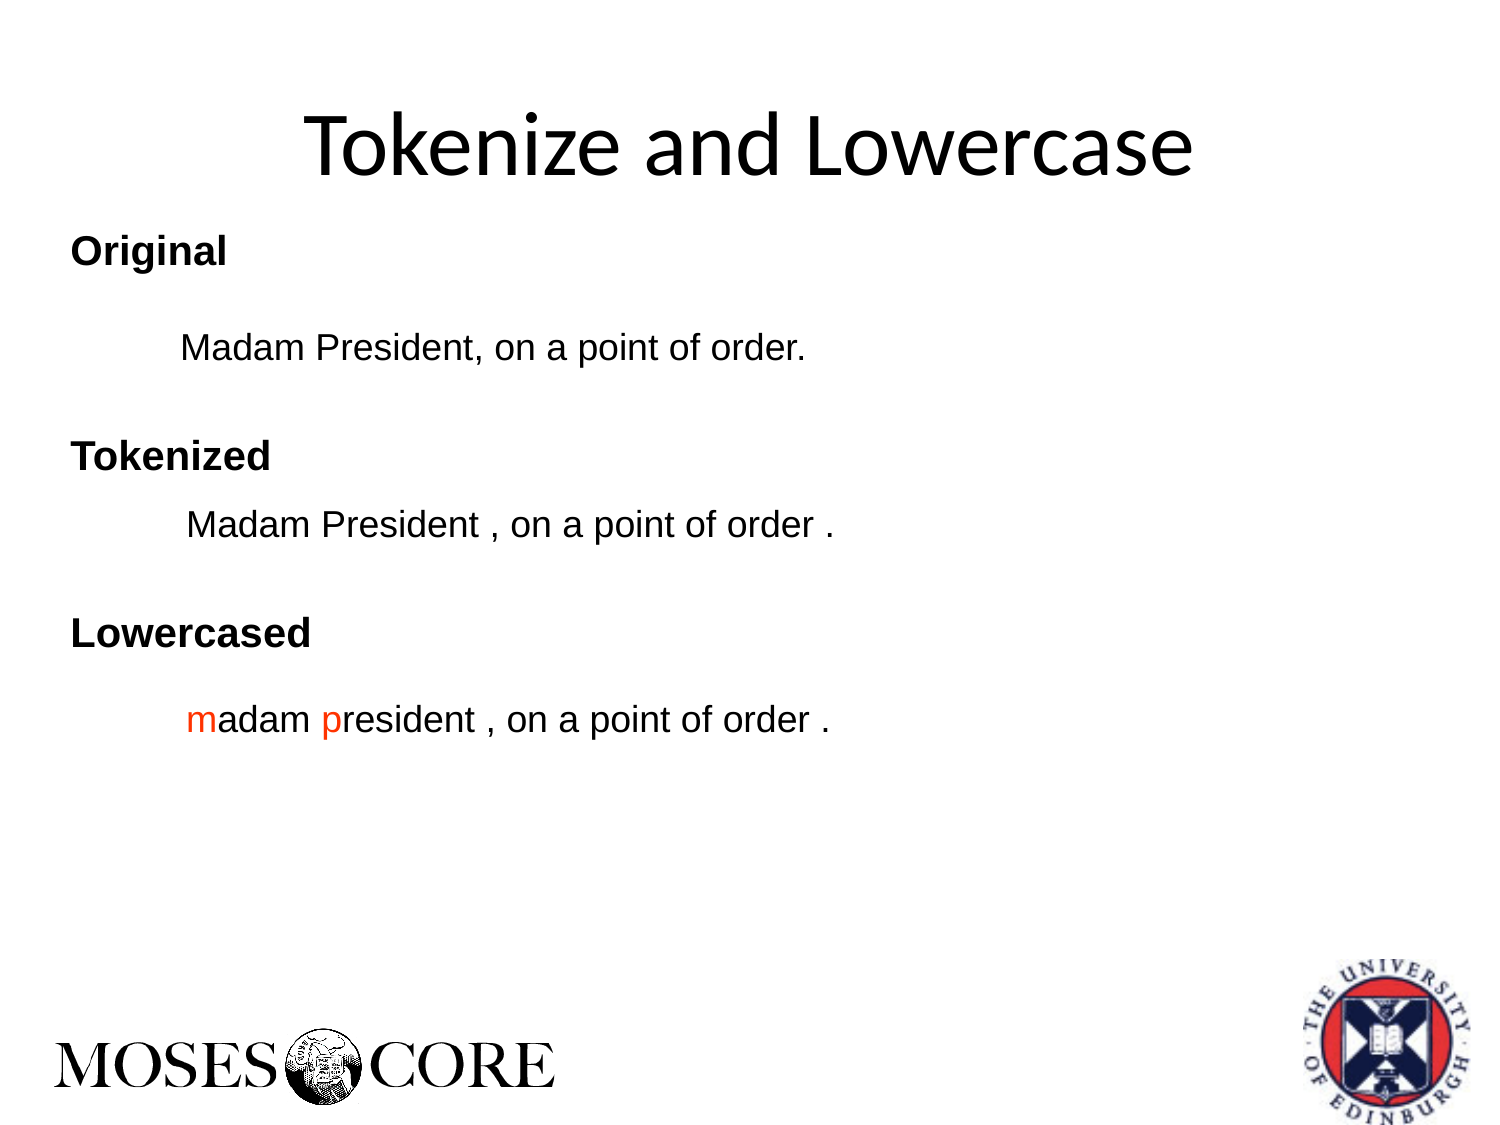

# Tokenize and Lowercase
Original
Madam President, on a point of order.
Tokenized
Madam President , on a point of order .
Lowercased
madam president , on a point of order .